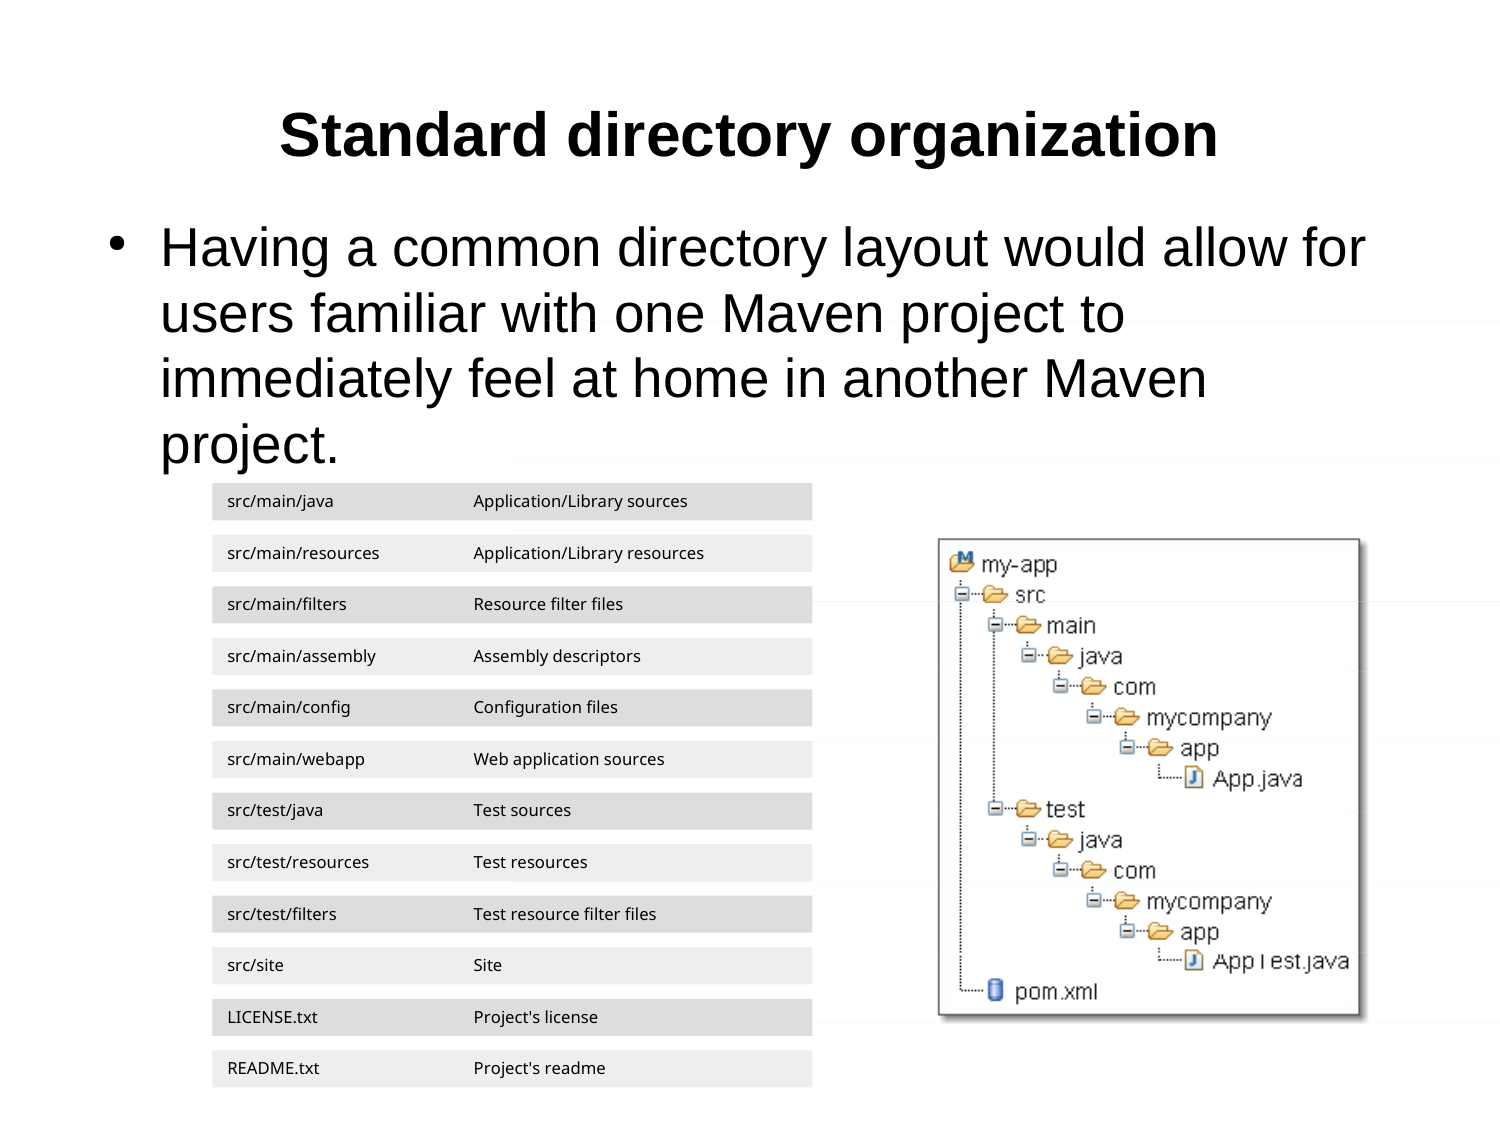

# Standard directory organization
Having a common directory layout would allow for users familiar with one Maven project to immediately feel at home in another Maven project.
src/main/java
Application/Library sources
src/main/resources
Application/Library resources
src/main/filters
Resource filter files
src/main/assembly
Assembly descriptors
src/main/config
Configuration files
src/main/webapp
Web application sources
src/test/java
Test sources
src/test/resources
Test resources
src/test/filters
Test resource filter files
src/site
Site
LICENSE.txt
Project's license
README.txt
Project's readme